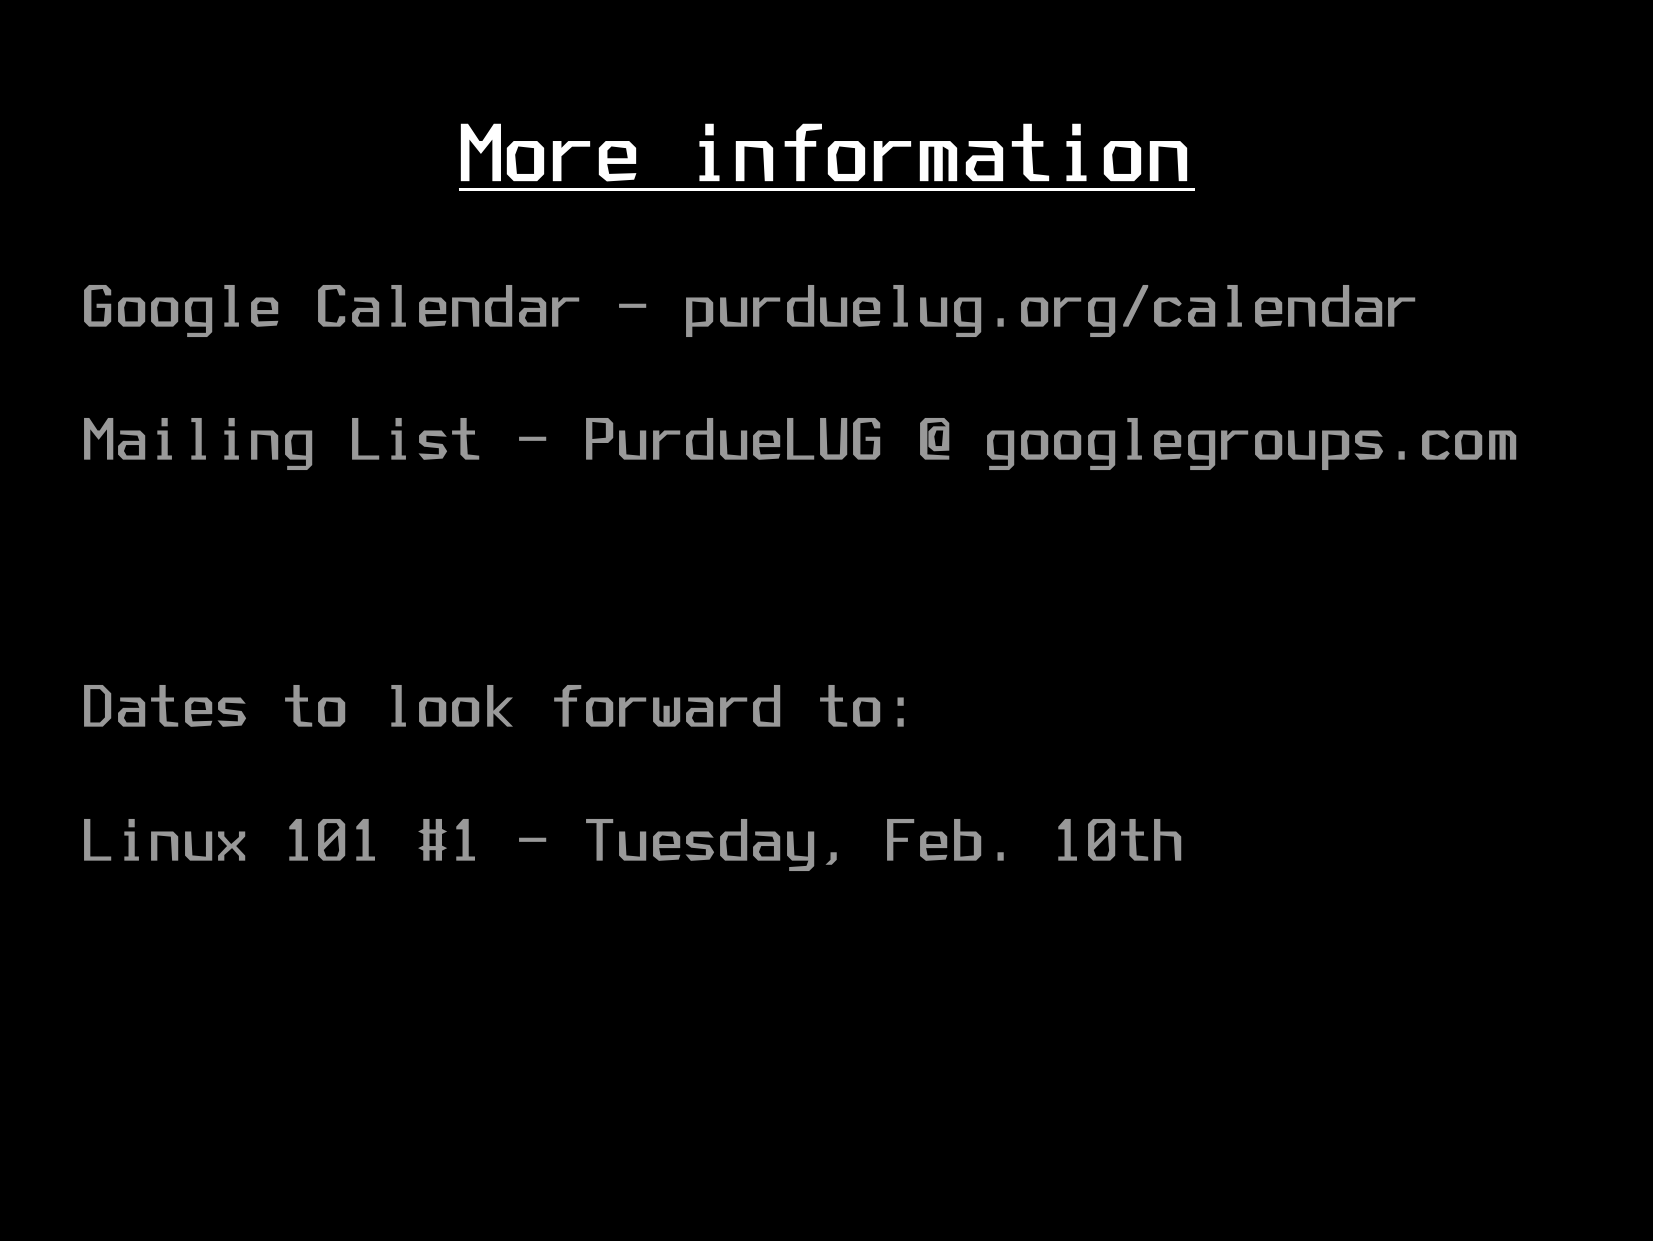

Google Calendar - purduelug.org/calendar
Mailing List - PurdueLUG @ googlegroups.com
Dates to look forward to:
Linux 101 #1 - Tuesday, Feb. 10th
# More information